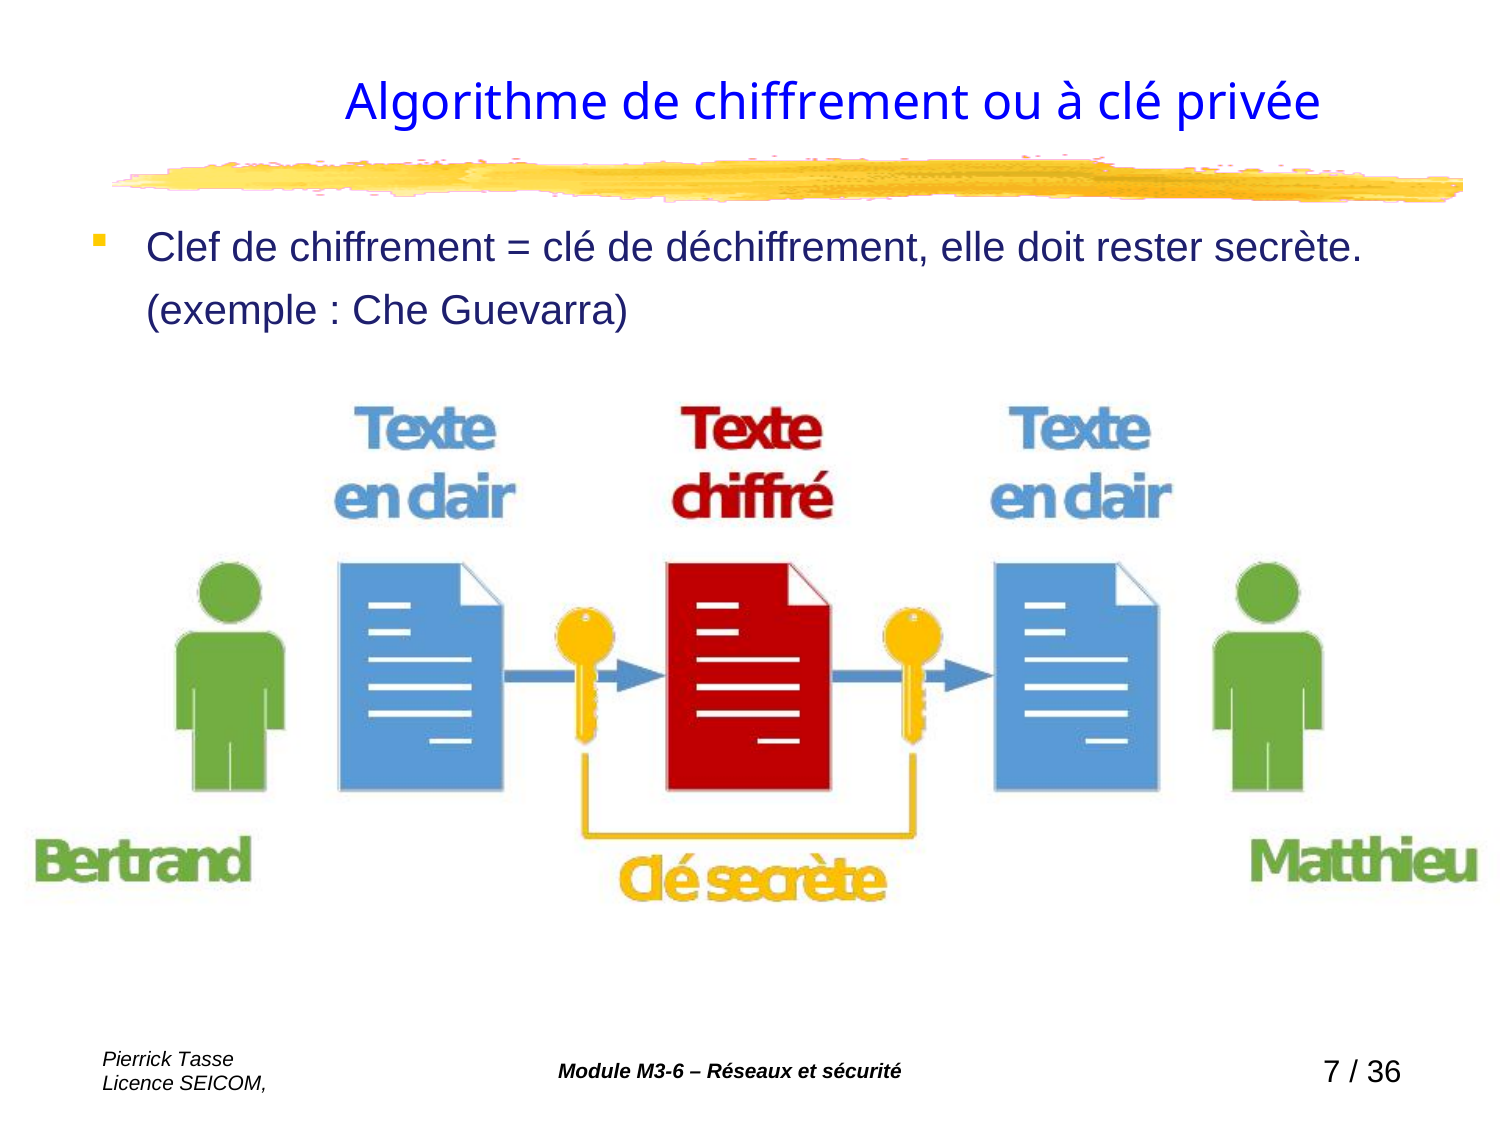

# Algorithme de chiffrement ou à clé privée
Clef de chiffrement = clé de déchiffrement, elle doit rester secrète.
(exemple : Che Guevarra)
7